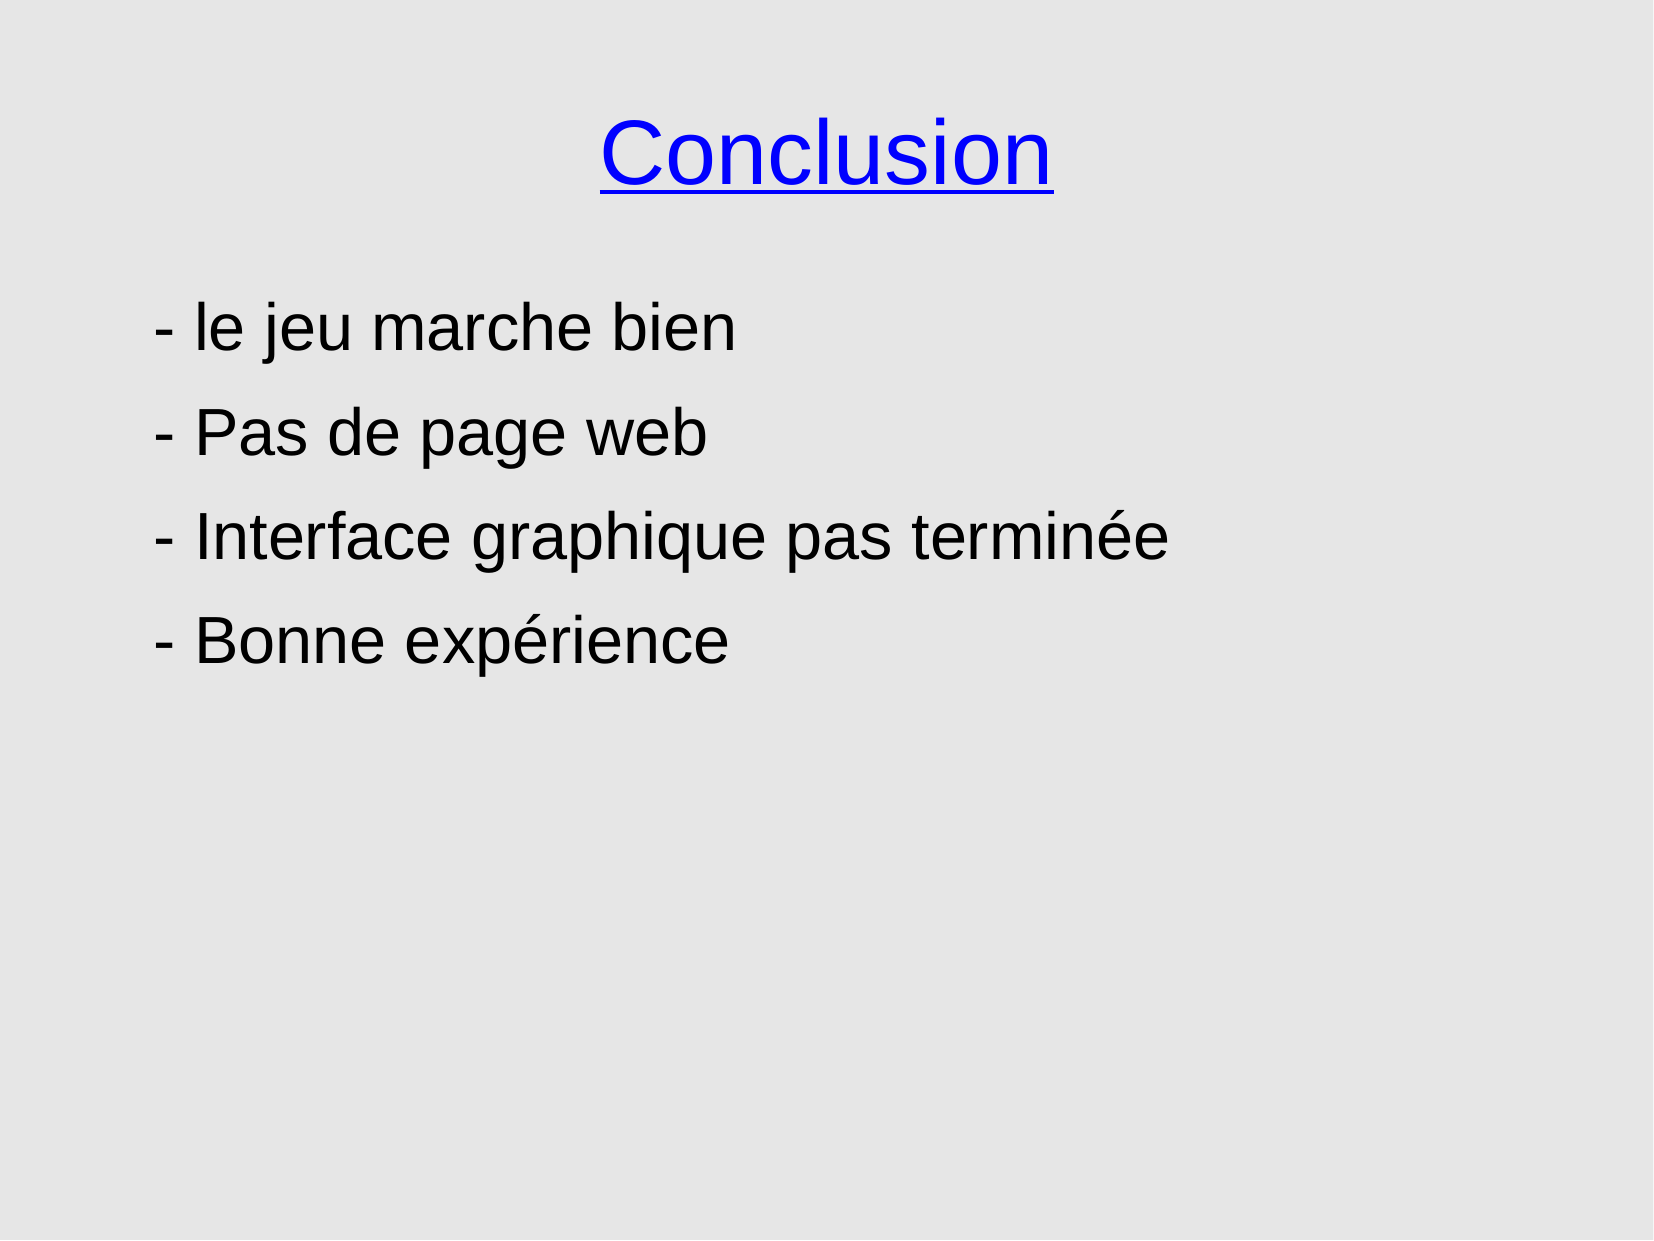

# Conclusion
- le jeu marche bien
- Pas de page web
- Interface graphique pas terminée
- Bonne expérience